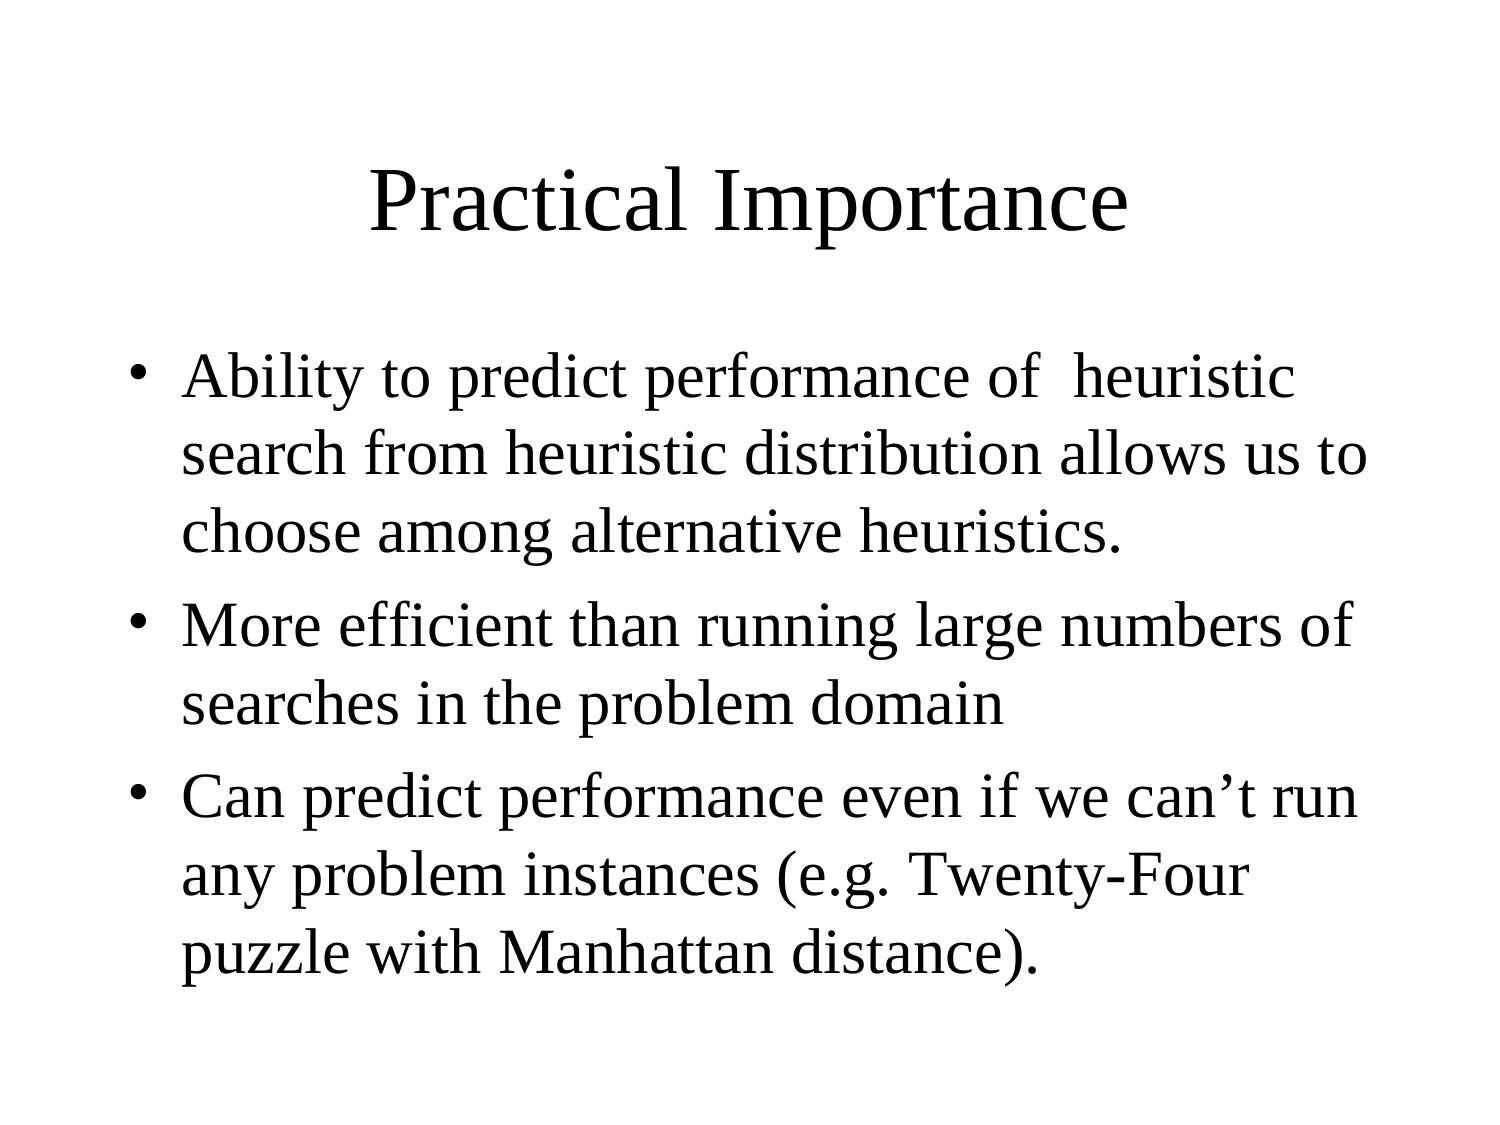

# Practical Importance
Ability to predict performance of heuristic search from heuristic distribution allows us to choose among alternative heuristics.
More efficient than running large numbers of searches in the problem domain
Can predict performance even if we can’t run any problem instances (e.g. Twenty-Four puzzle with Manhattan distance).